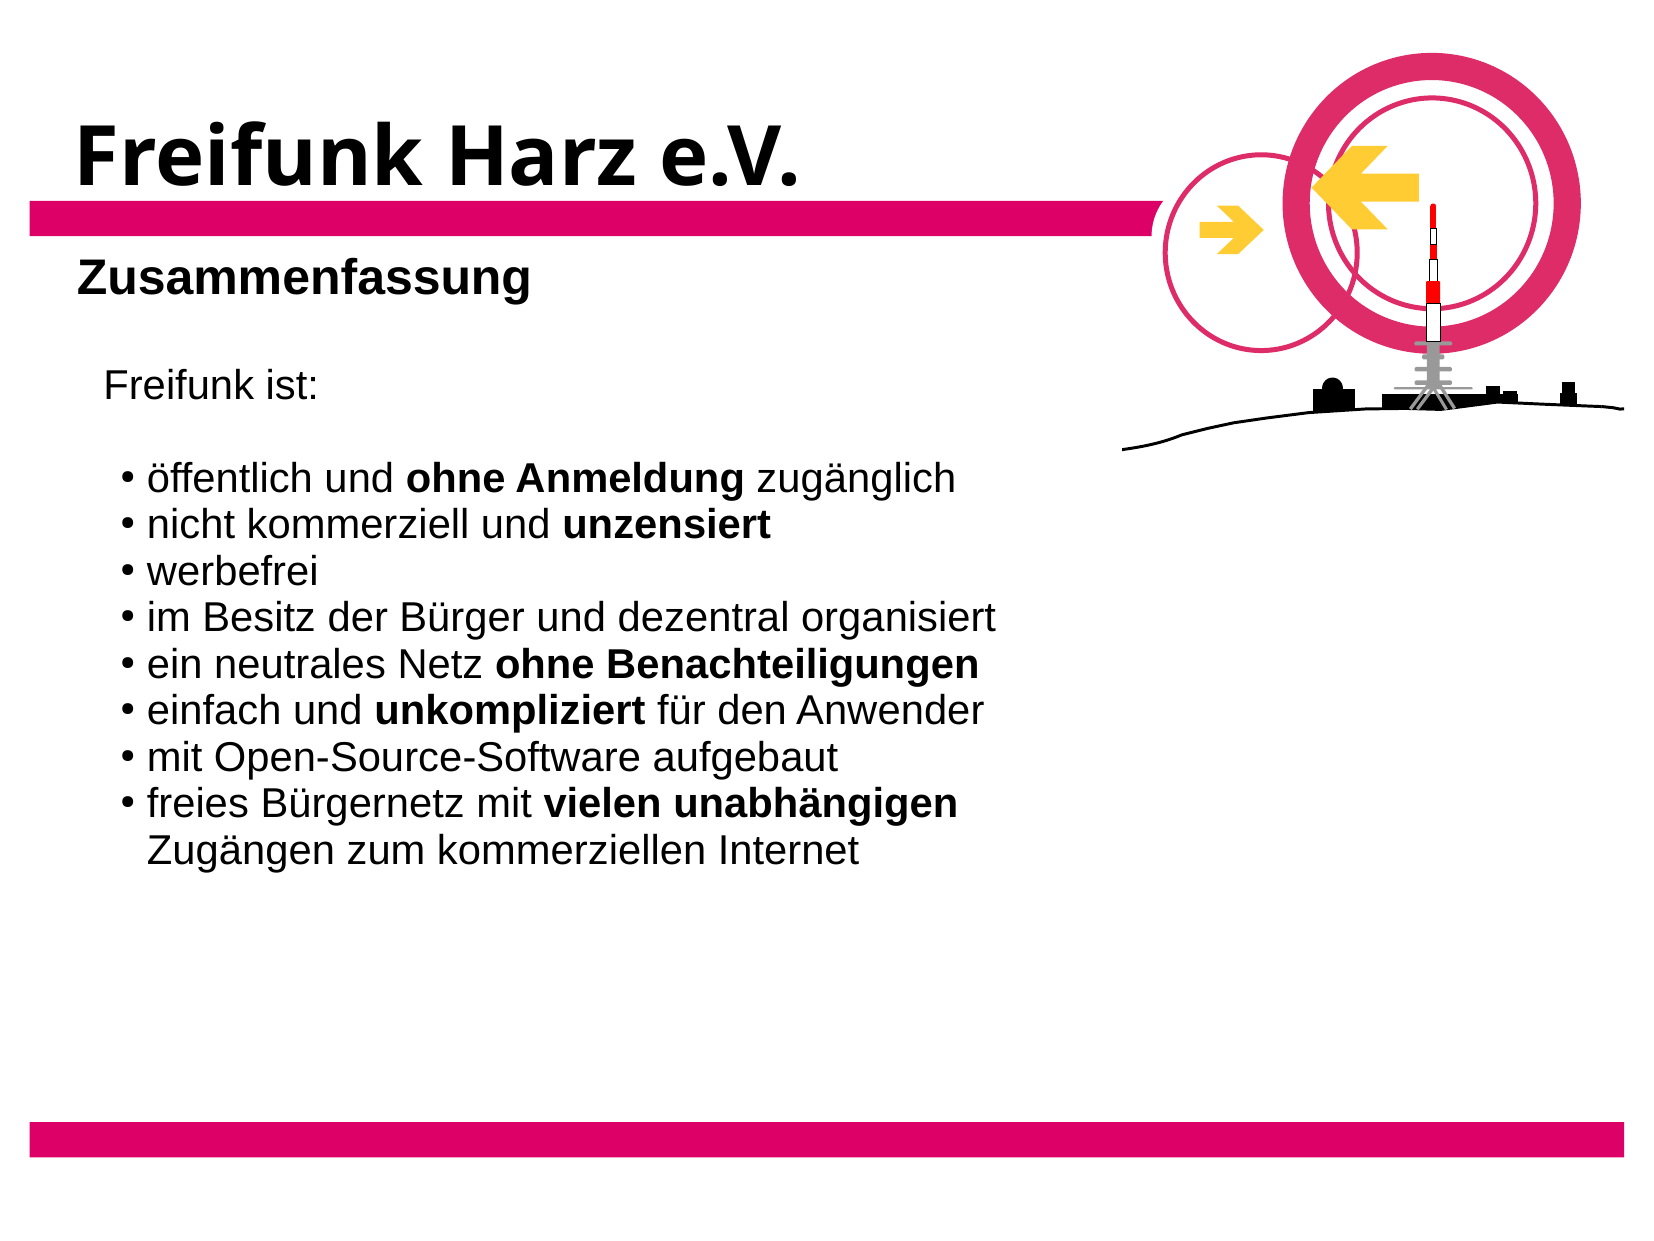

# Zusammenfassung
Freifunk ist:
 öffentlich und ohne Anmeldung zugänglich
 nicht kommerziell und unzensiert
 werbefrei
 im Besitz der Bürger und dezentral organisiert
 ein neutrales Netz ohne Benachteiligungen
 einfach und unkompliziert für den Anwender
 mit Open-Source-Software aufgebaut
 freies Bürgernetz mit vielen unabhängigen
 Zugängen zum kommerziellen Internet